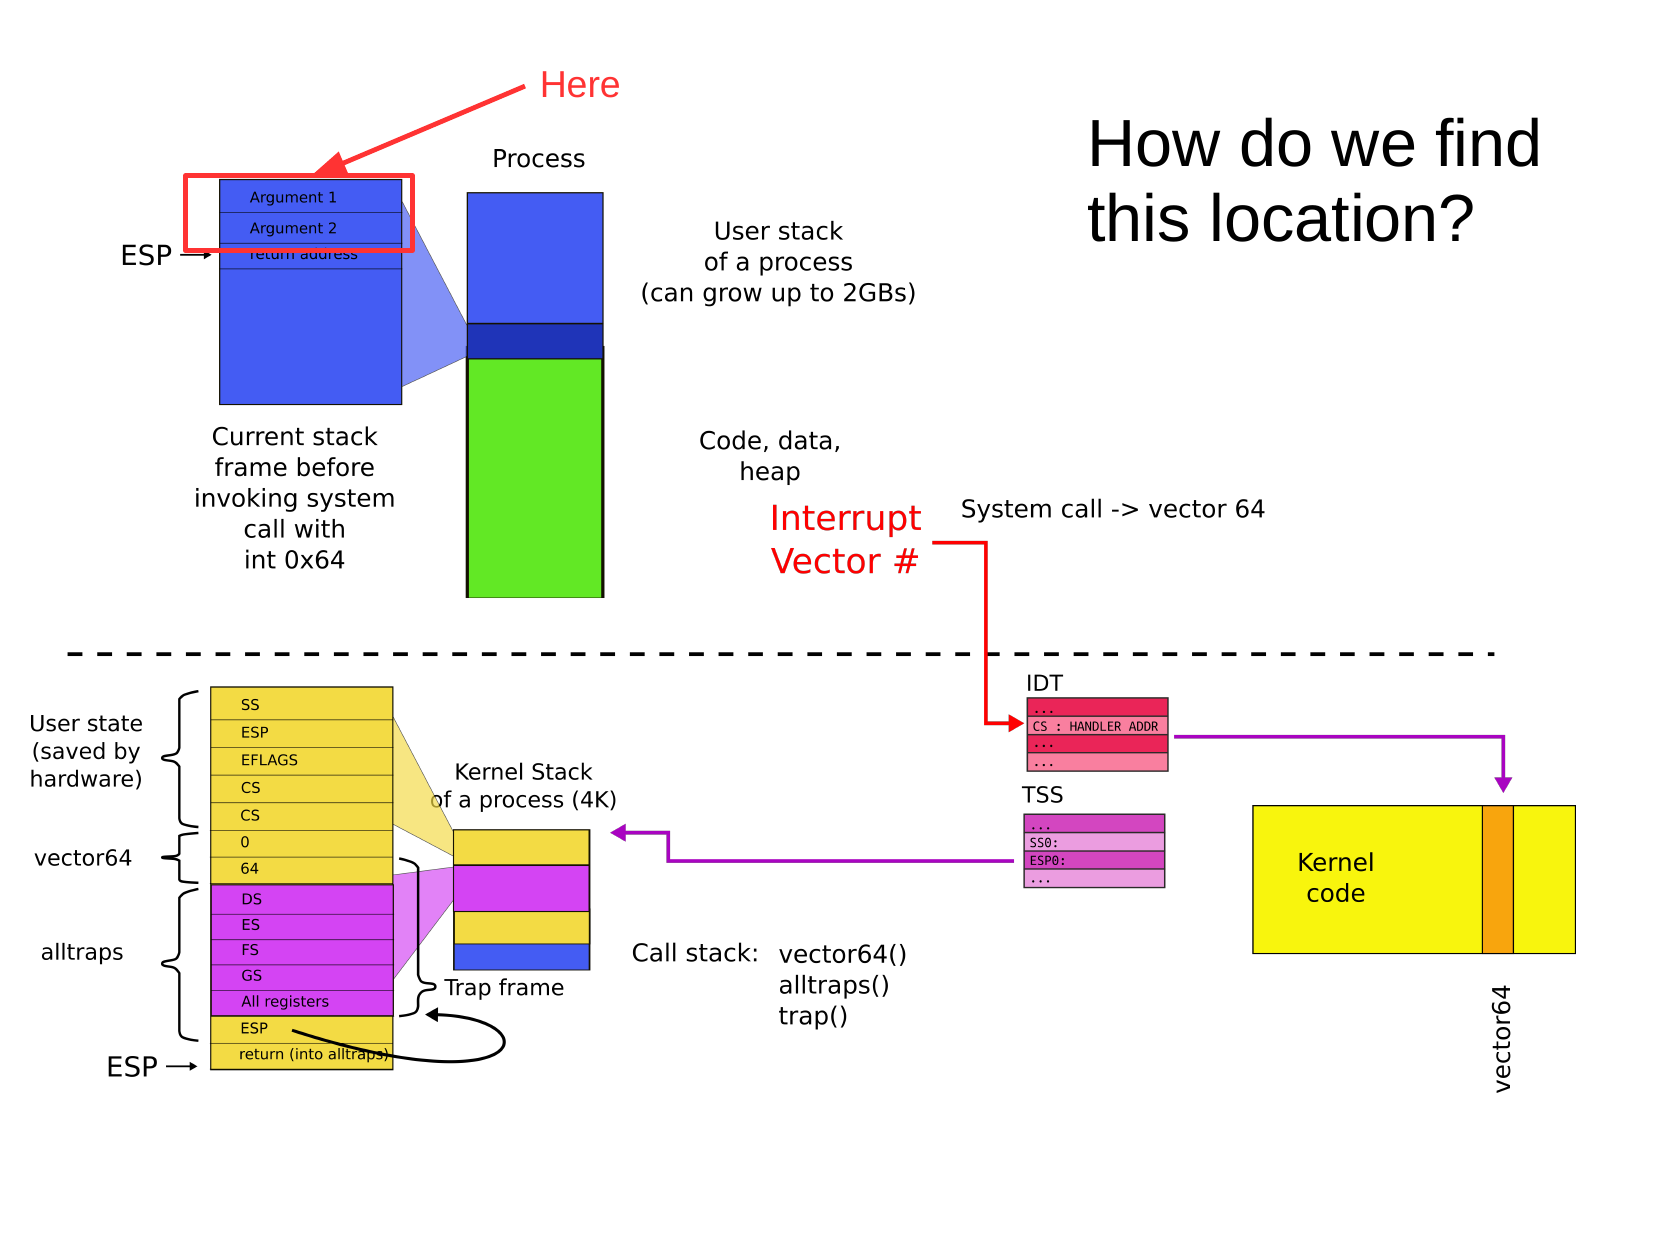

Here
# How do we find this location?